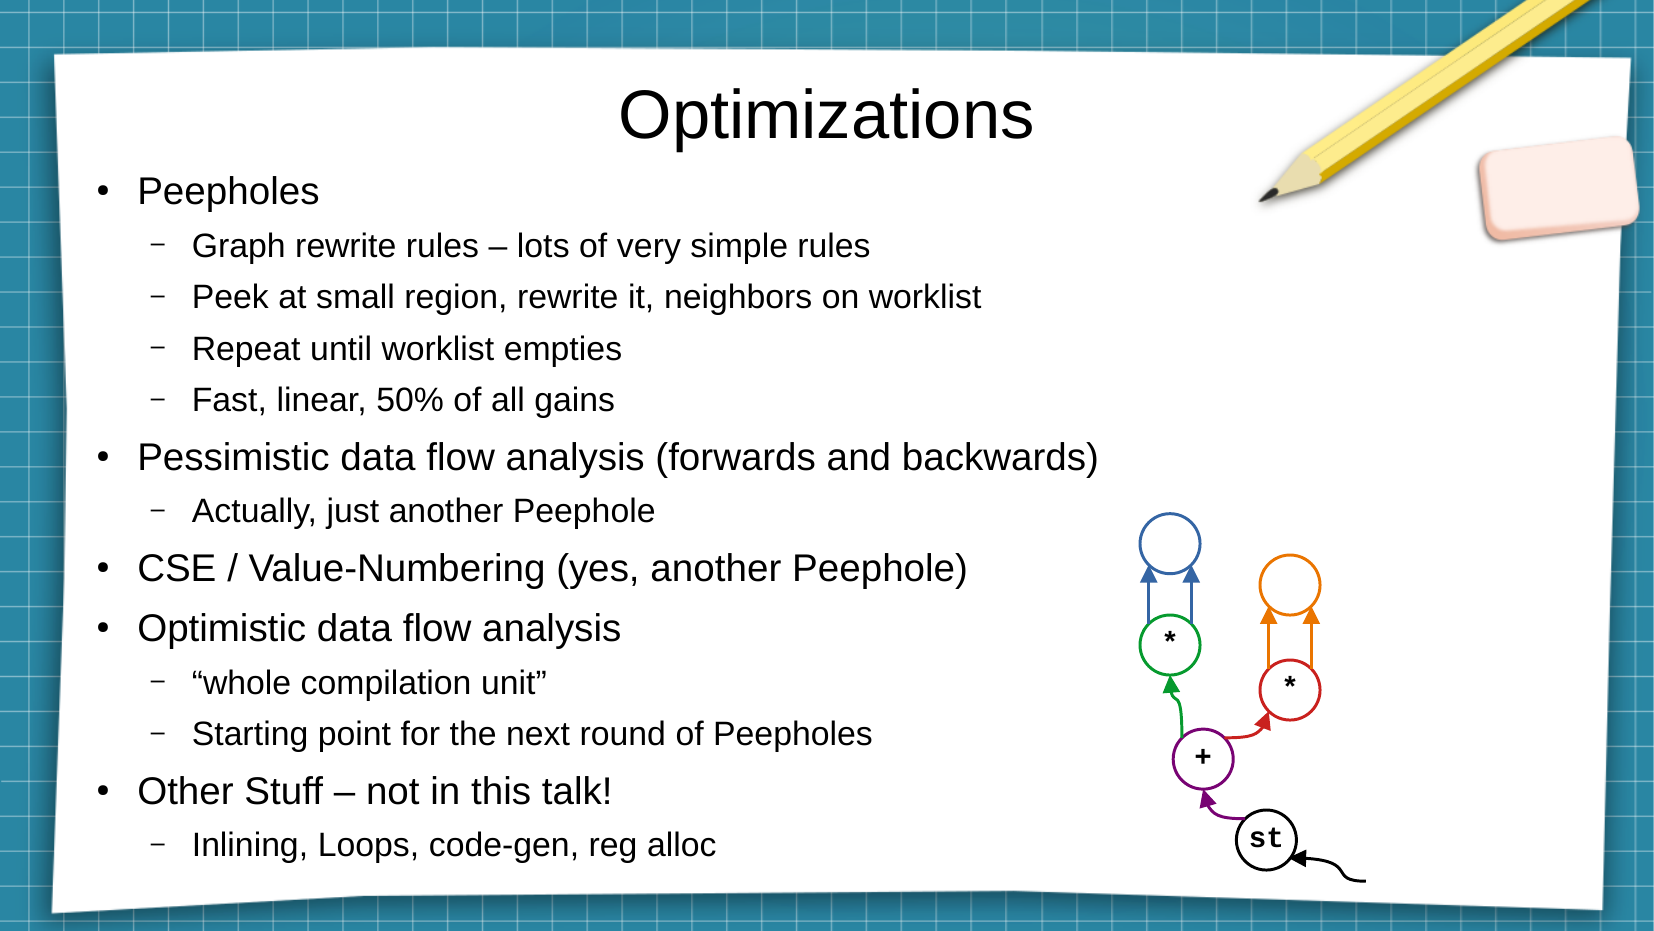

# Optimizations
Peepholes
Graph rewrite rules – lots of very simple rules
Peek at small region, rewrite it, neighbors on worklist
Repeat until worklist empties
Fast, linear, 50% of all gains
Pessimistic data flow analysis (forwards and backwards)
Actually, just another Peephole
CSE / Value-Numbering (yes, another Peephole)
Optimistic data flow analysis
“whole compilation unit”
Starting point for the next round of Peepholes
Other Stuff – not in this talk!
Inlining, Loops, code-gen, reg alloc
*
*
+
st